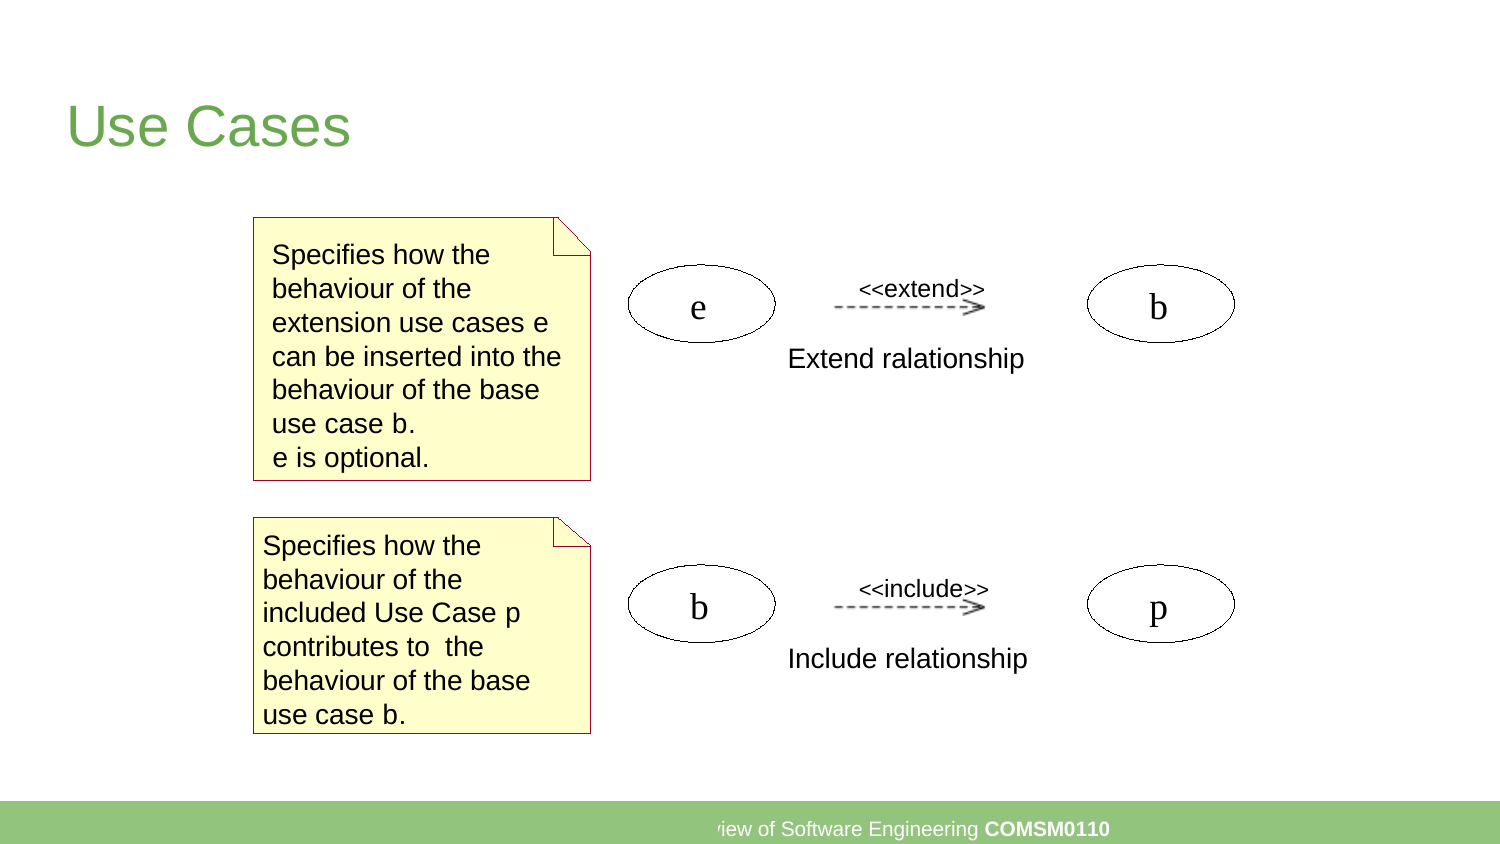

# Use Cases
Specifies how the behaviour of the extension use cases e can be inserted into the behaviour of the base use case b.
e is optional.
<<extend>>
e
b
Extend ralationship
Specifies how the behaviour of the included Use Case p contributes to the behaviour of the base use case b.
<<include>>
b
p
Include relationship